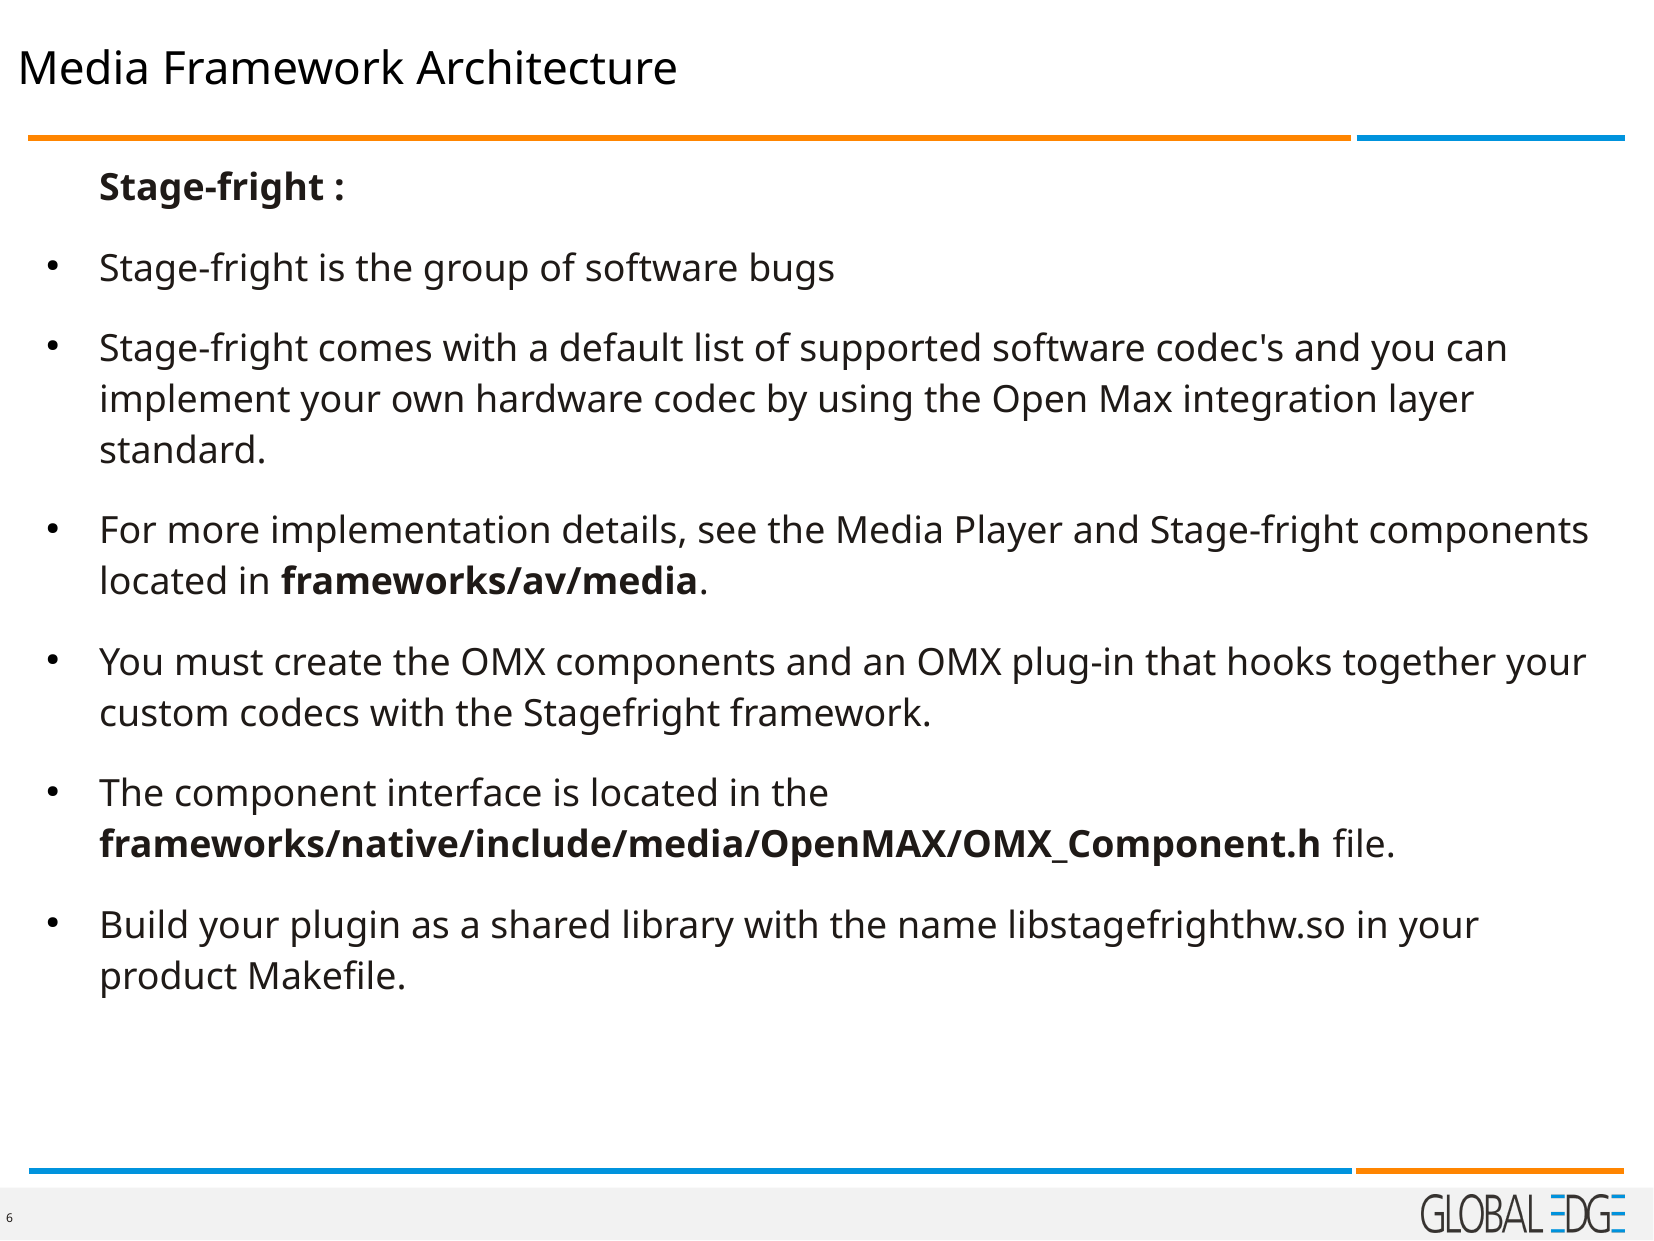

# Media Framework Architecture
Stage-fright :
Stage-fright is the group of software bugs
Stage-fright comes with a default list of supported software codec's and you can implement your own hardware codec by using the Open Max integration layer standard.
For more implementation details, see the Media Player and Stage-fright components located in frameworks/av/media.
You must create the OMX components and an OMX plug-in that hooks together your custom codecs with the Stagefright framework.
The component interface is located in the frameworks/native/include/media/OpenMAX/OMX_Component.h file.
Build your plugin as a shared library with the name libstagefrighthw.so in your product Makefile.